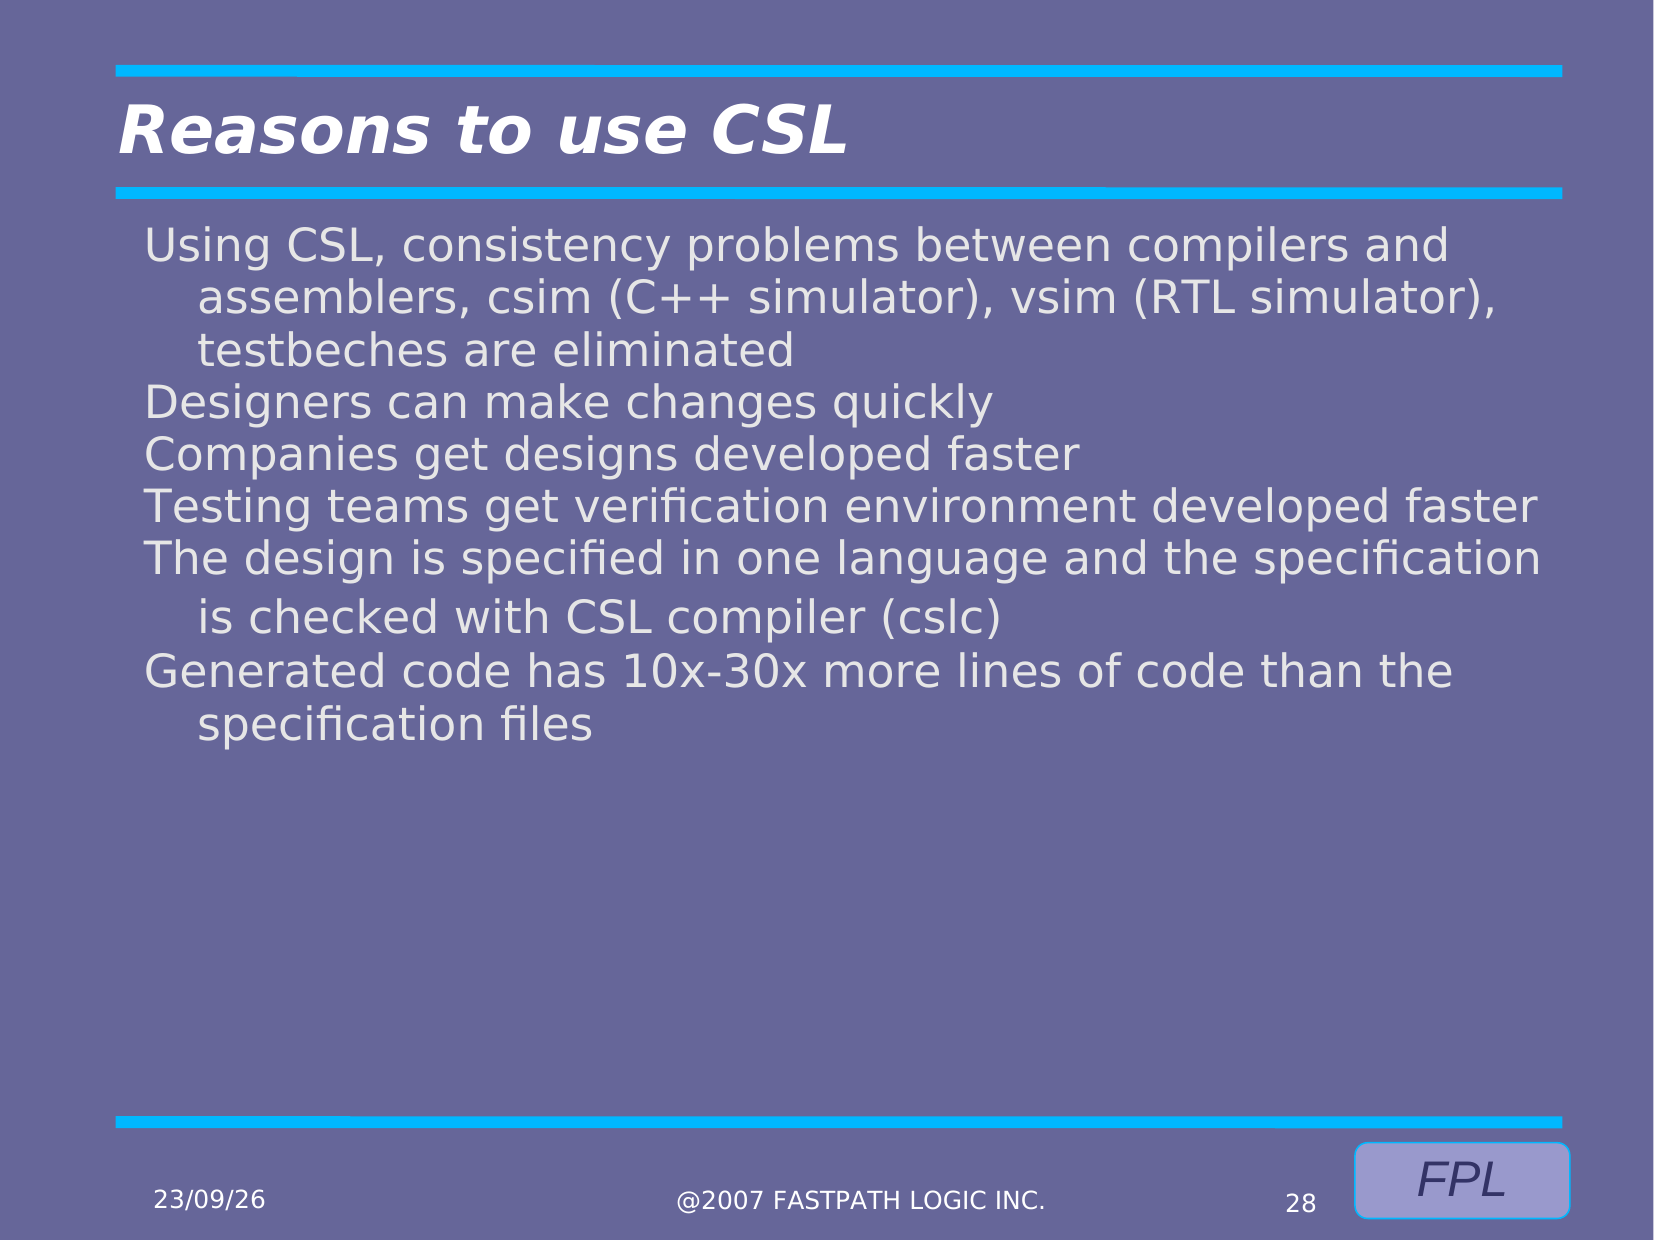

# Reasons to use CSL
Using CSL, consistency problems between compilers and assemblers, csim (C++ simulator), vsim (RTL simulator), testbeches are eliminated
Designers can make changes quickly
Companies get designs developed faster
Testing teams get verification environment developed faster
The design is specified in one language and the specification is checked with CSL compiler (cslc)‏
Generated code has 10x-30x more lines of code than the specification files
28